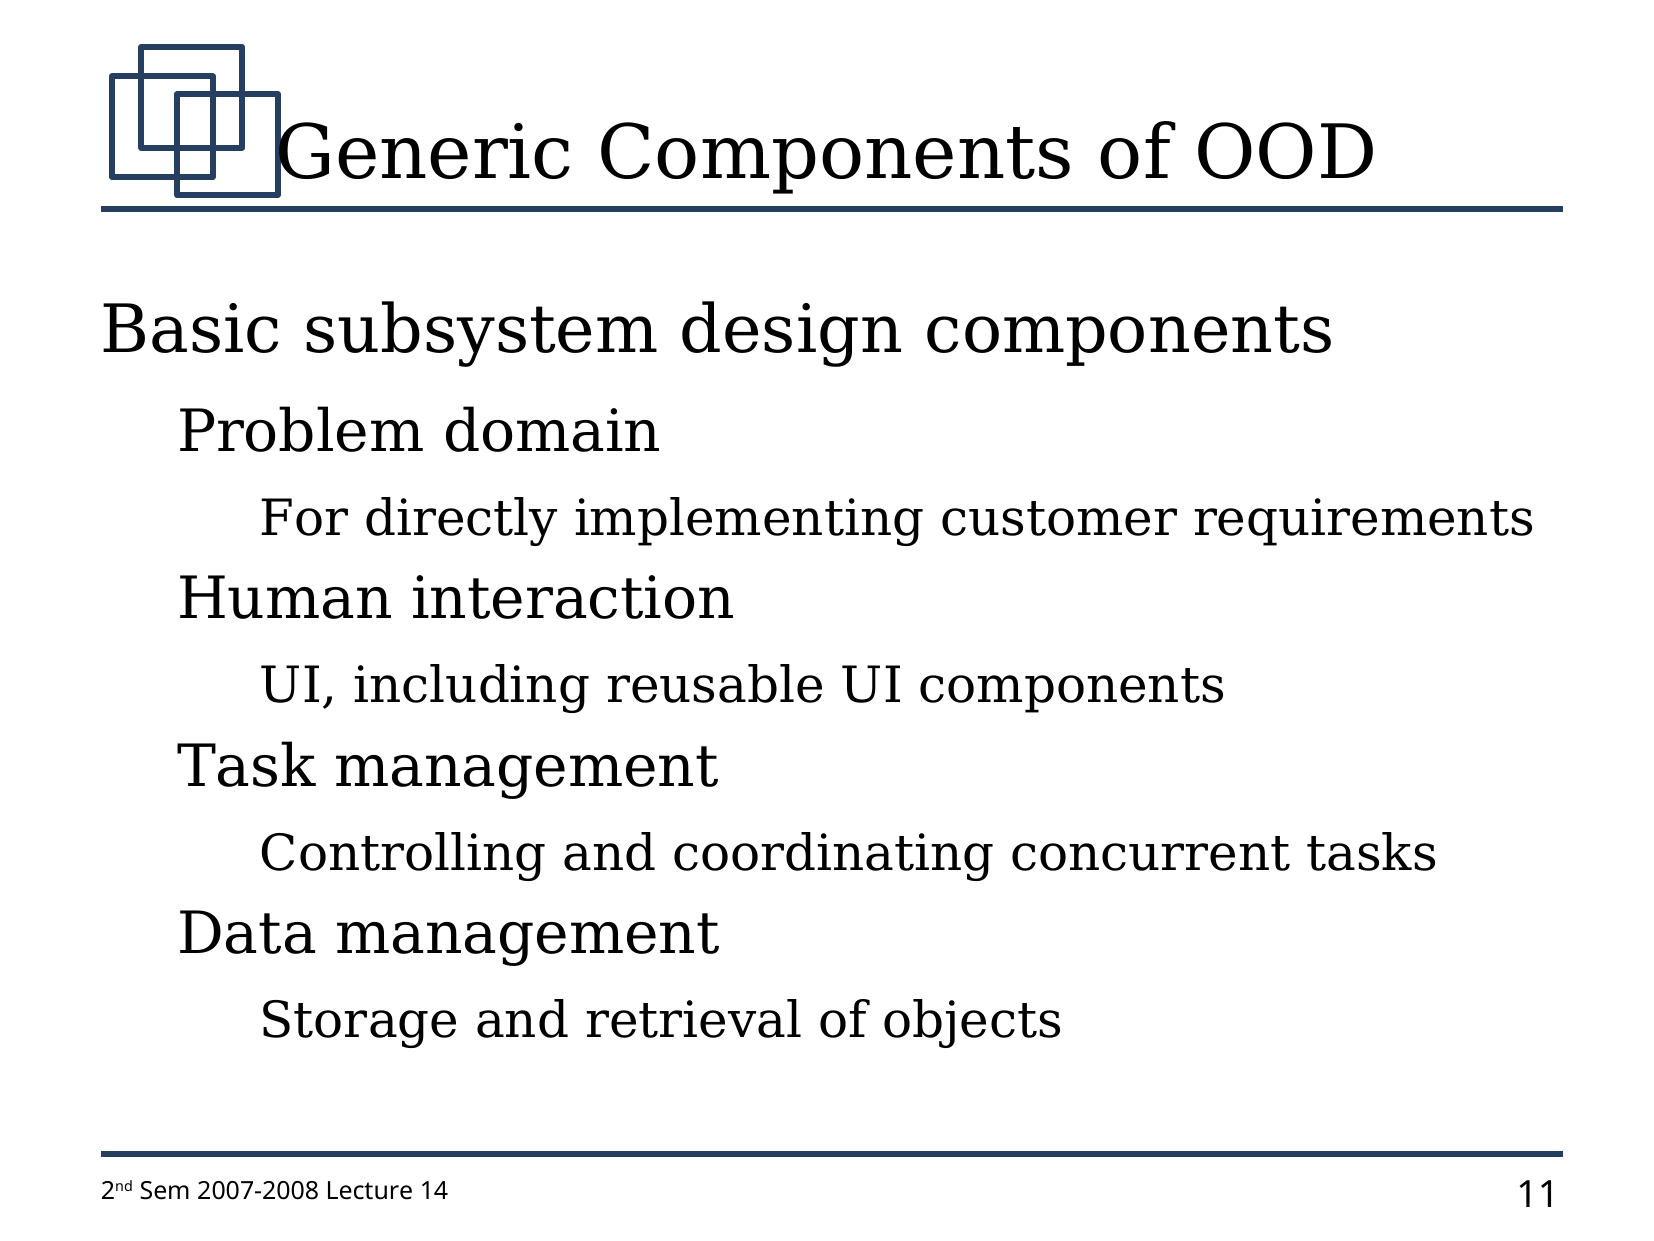

# Generic Components of OOD
Basic subsystem design components
Problem domain
For directly implementing customer requirements
Human interaction
UI, including reusable UI components
Task management
Controlling and coordinating concurrent tasks
Data management
Storage and retrieval of objects